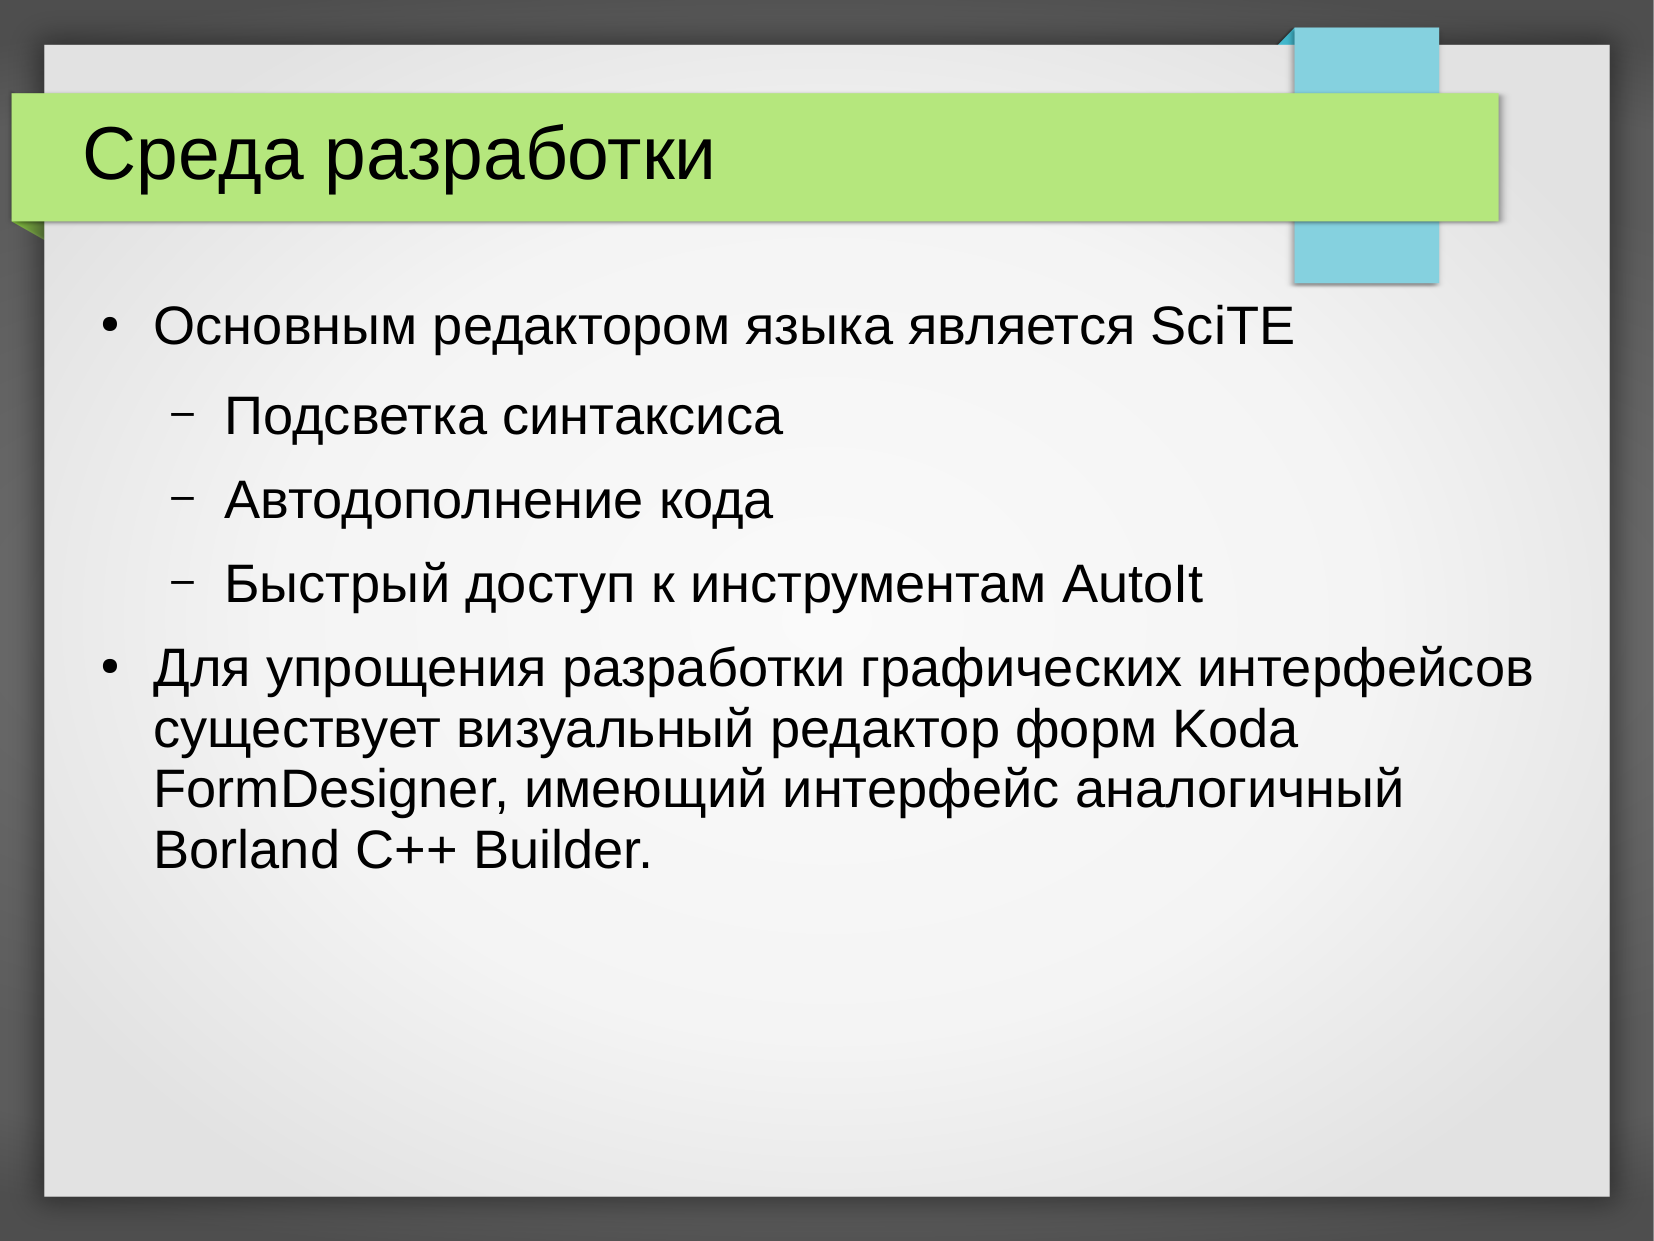

# Среда разработки
Основным редактором языка является SciTE
Подсветка синтаксиса
Автодополнение кода
Быстрый доступ к инструментам AutoIt
Для упрощения разработки графических интерфейсов существует визуальный редактор форм Koda FormDesigner, имеющий интерфейс аналогичный Borland C++ Builder.